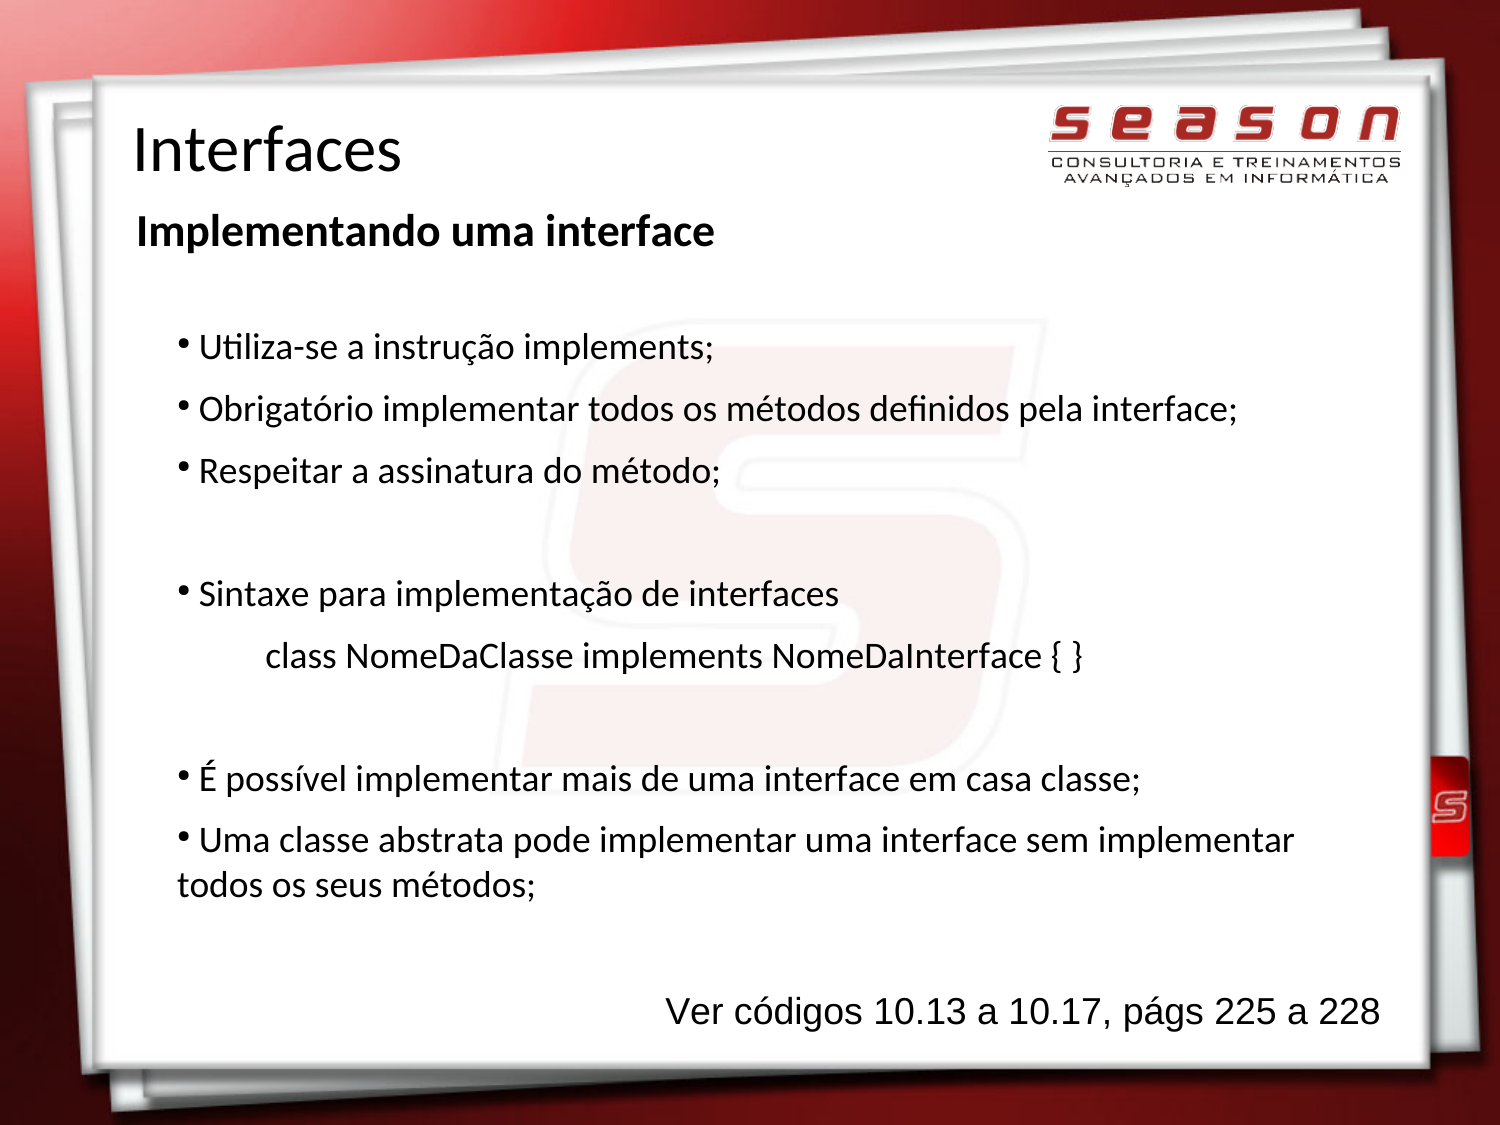

# Interfaces
Implementando uma interface
 Utiliza-se a instrução implements;
 Obrigatório implementar todos os métodos definidos pela interface;
 Respeitar a assinatura do método;
 Sintaxe para implementação de interfaces
class NomeDaClasse implements NomeDaInterface { }
 É possível implementar mais de uma interface em casa classe;
 Uma classe abstrata pode implementar uma interface sem implementar todos os seus métodos;
Ver códigos 10.13 a 10.17, págs 225 a 228